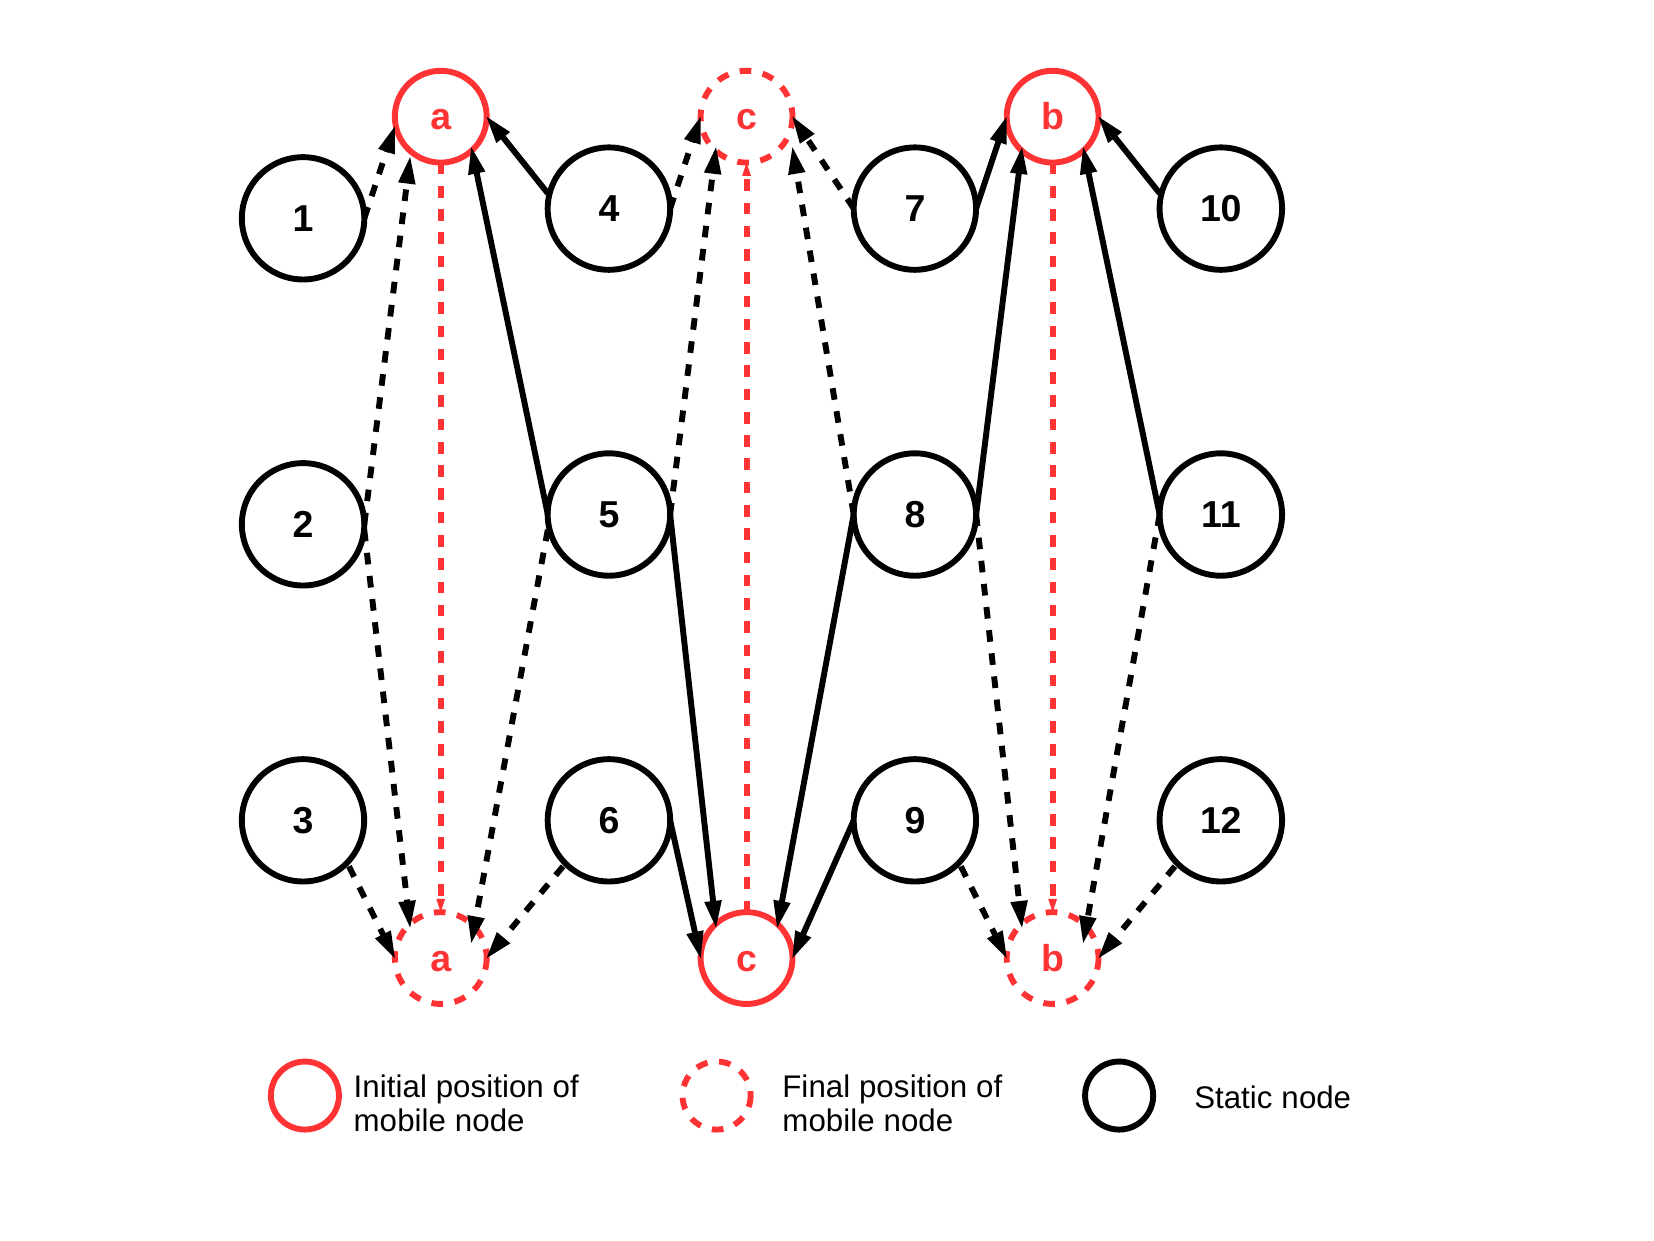

a
c
b
4
7
10
1
5
8
11
2
3
6
9
12
a
c
b
Initial position of mobile node
Final position of mobile node
Static node